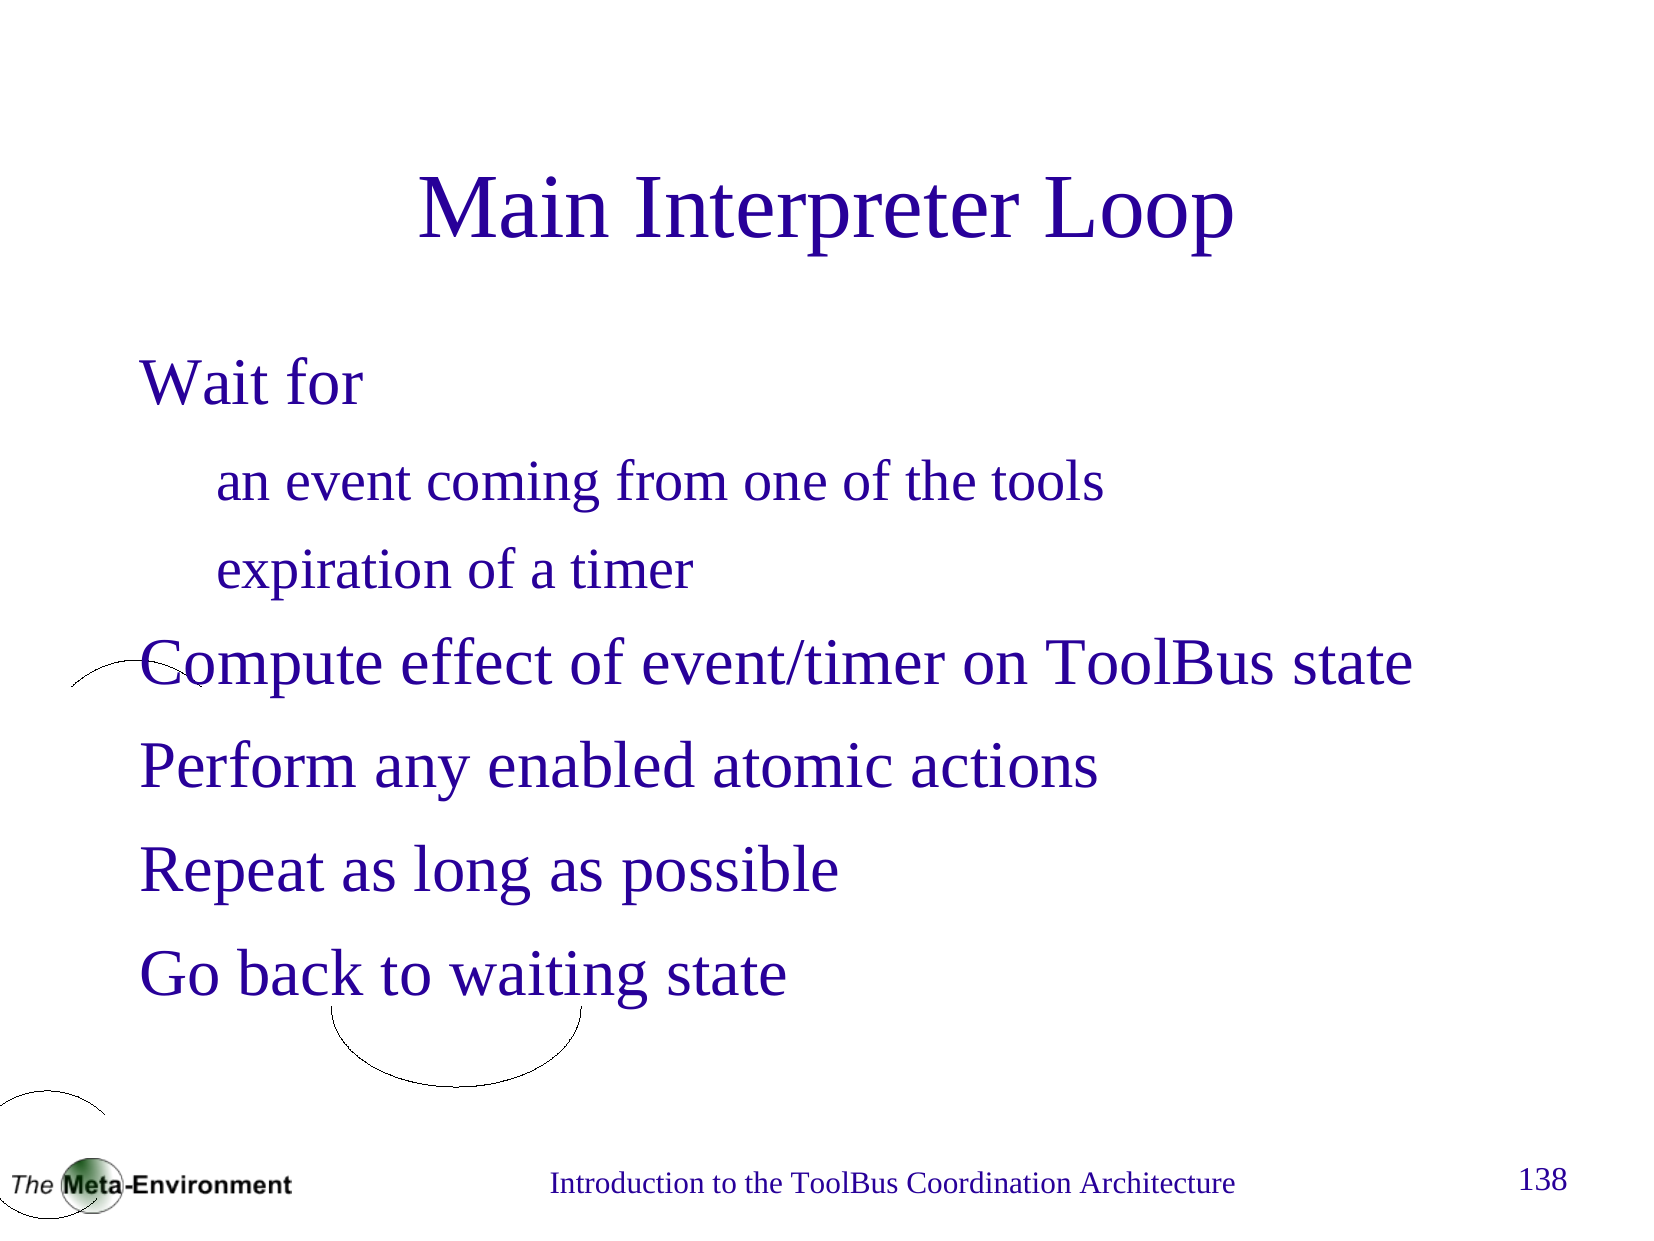

# Main Interpreter Loop
Wait for
an event coming from one of the tools
expiration of a timer
Compute effect of event/timer on ToolBus state
Perform any enabled atomic actions
Repeat as long as possible
Go back to waiting state